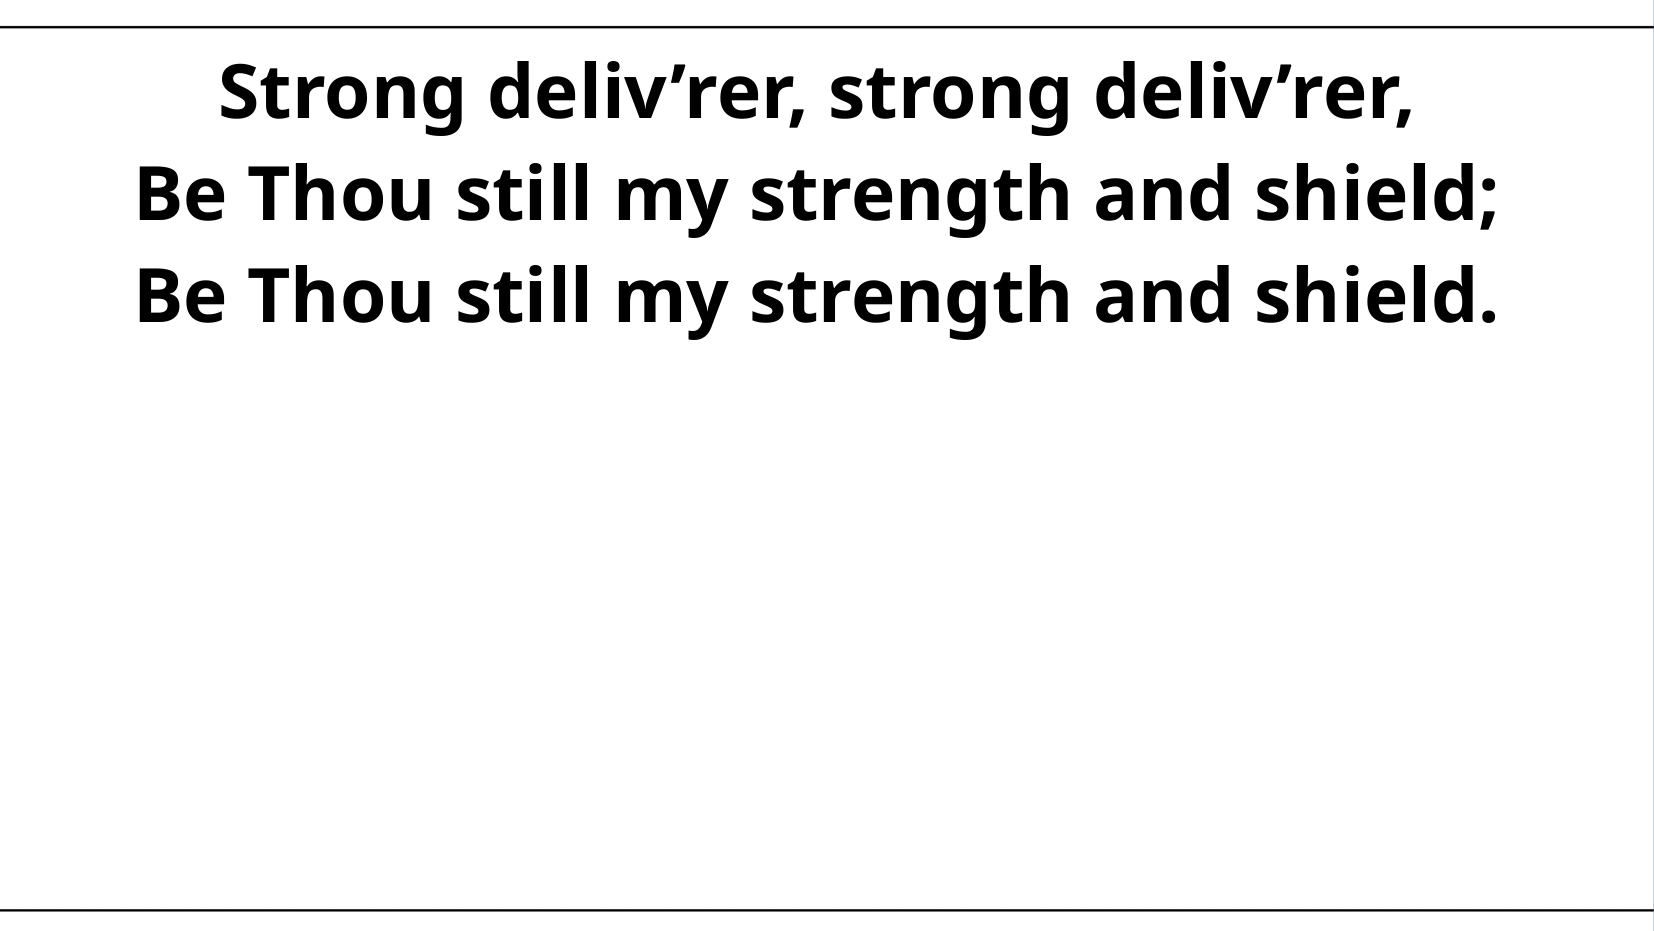

Strong deliv’rer, strong deliv’rer,
Be Thou still my strength and shield;
Be Thou still my strength and shield.